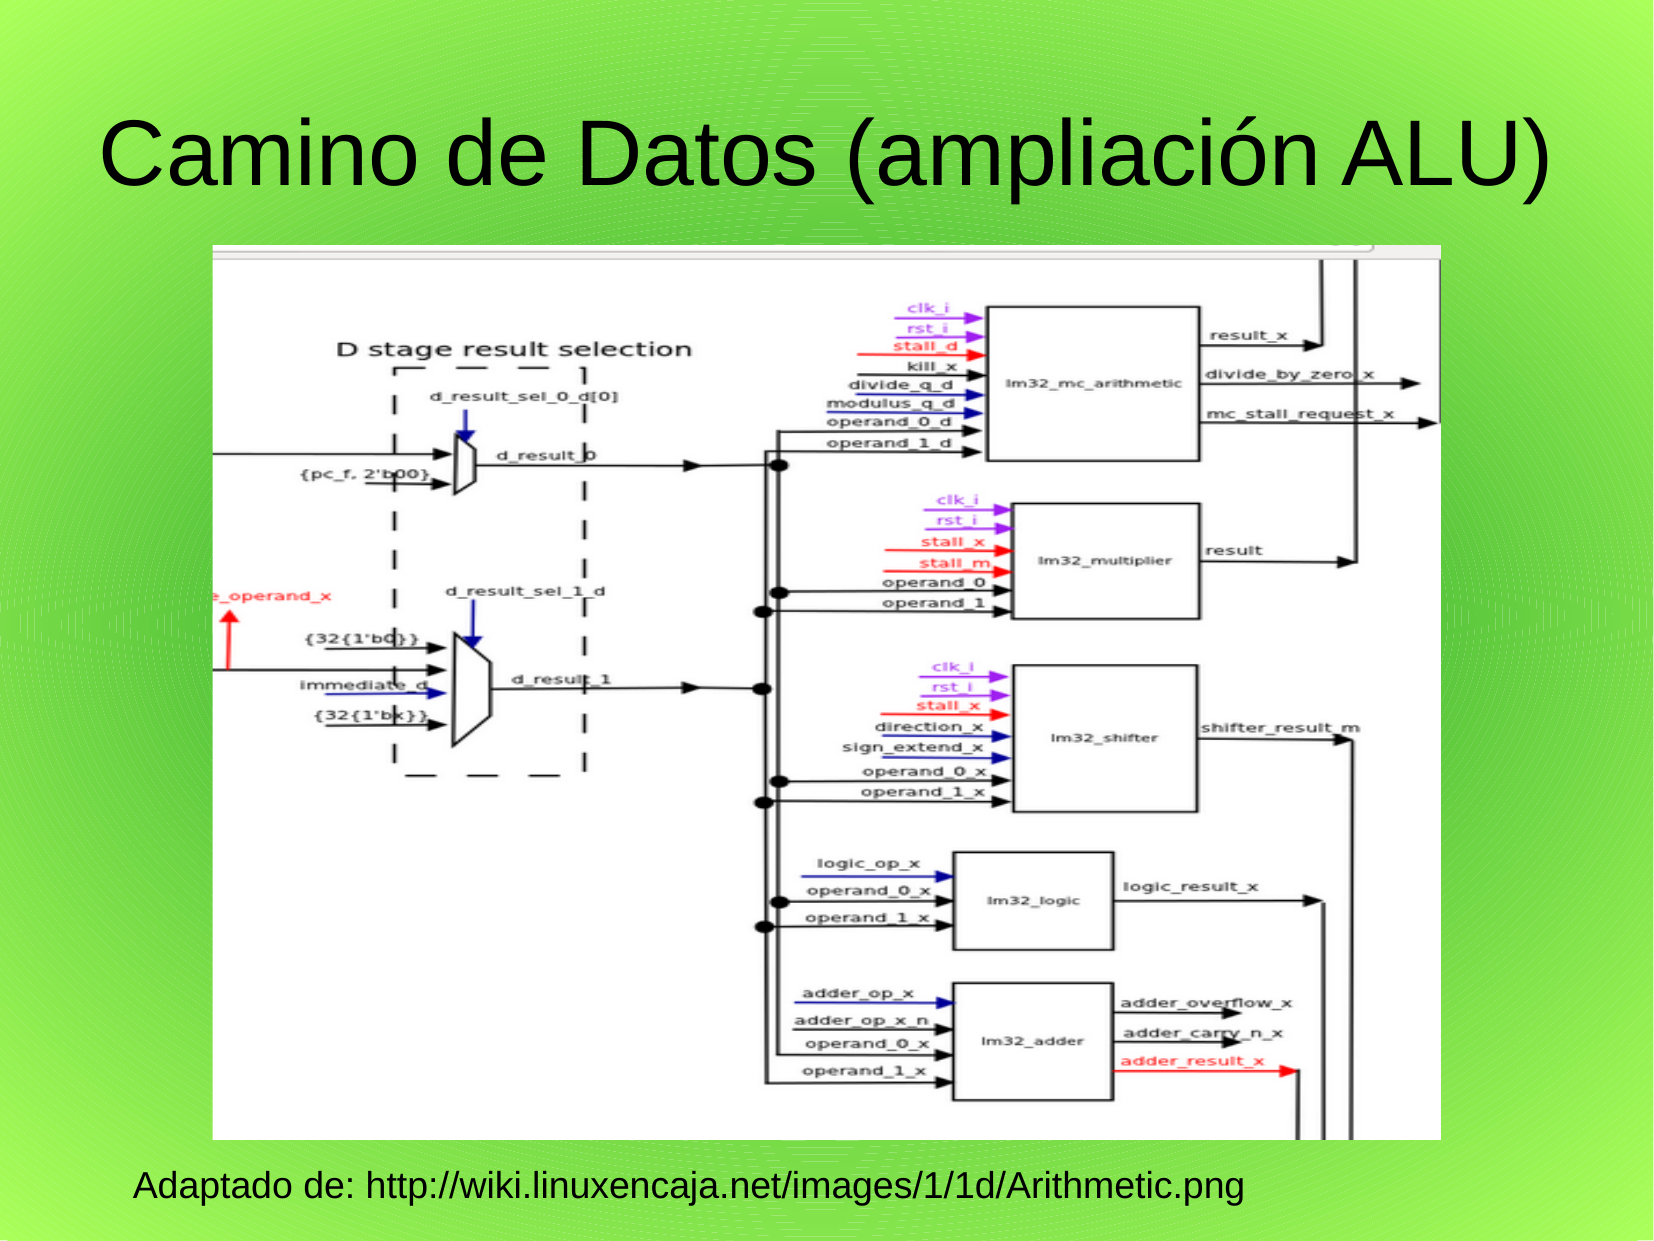

# Camino de Datos (ampliación ALU)
Adaptado de: http://wiki.linuxencaja.net/images/1/1d/Arithmetic.png